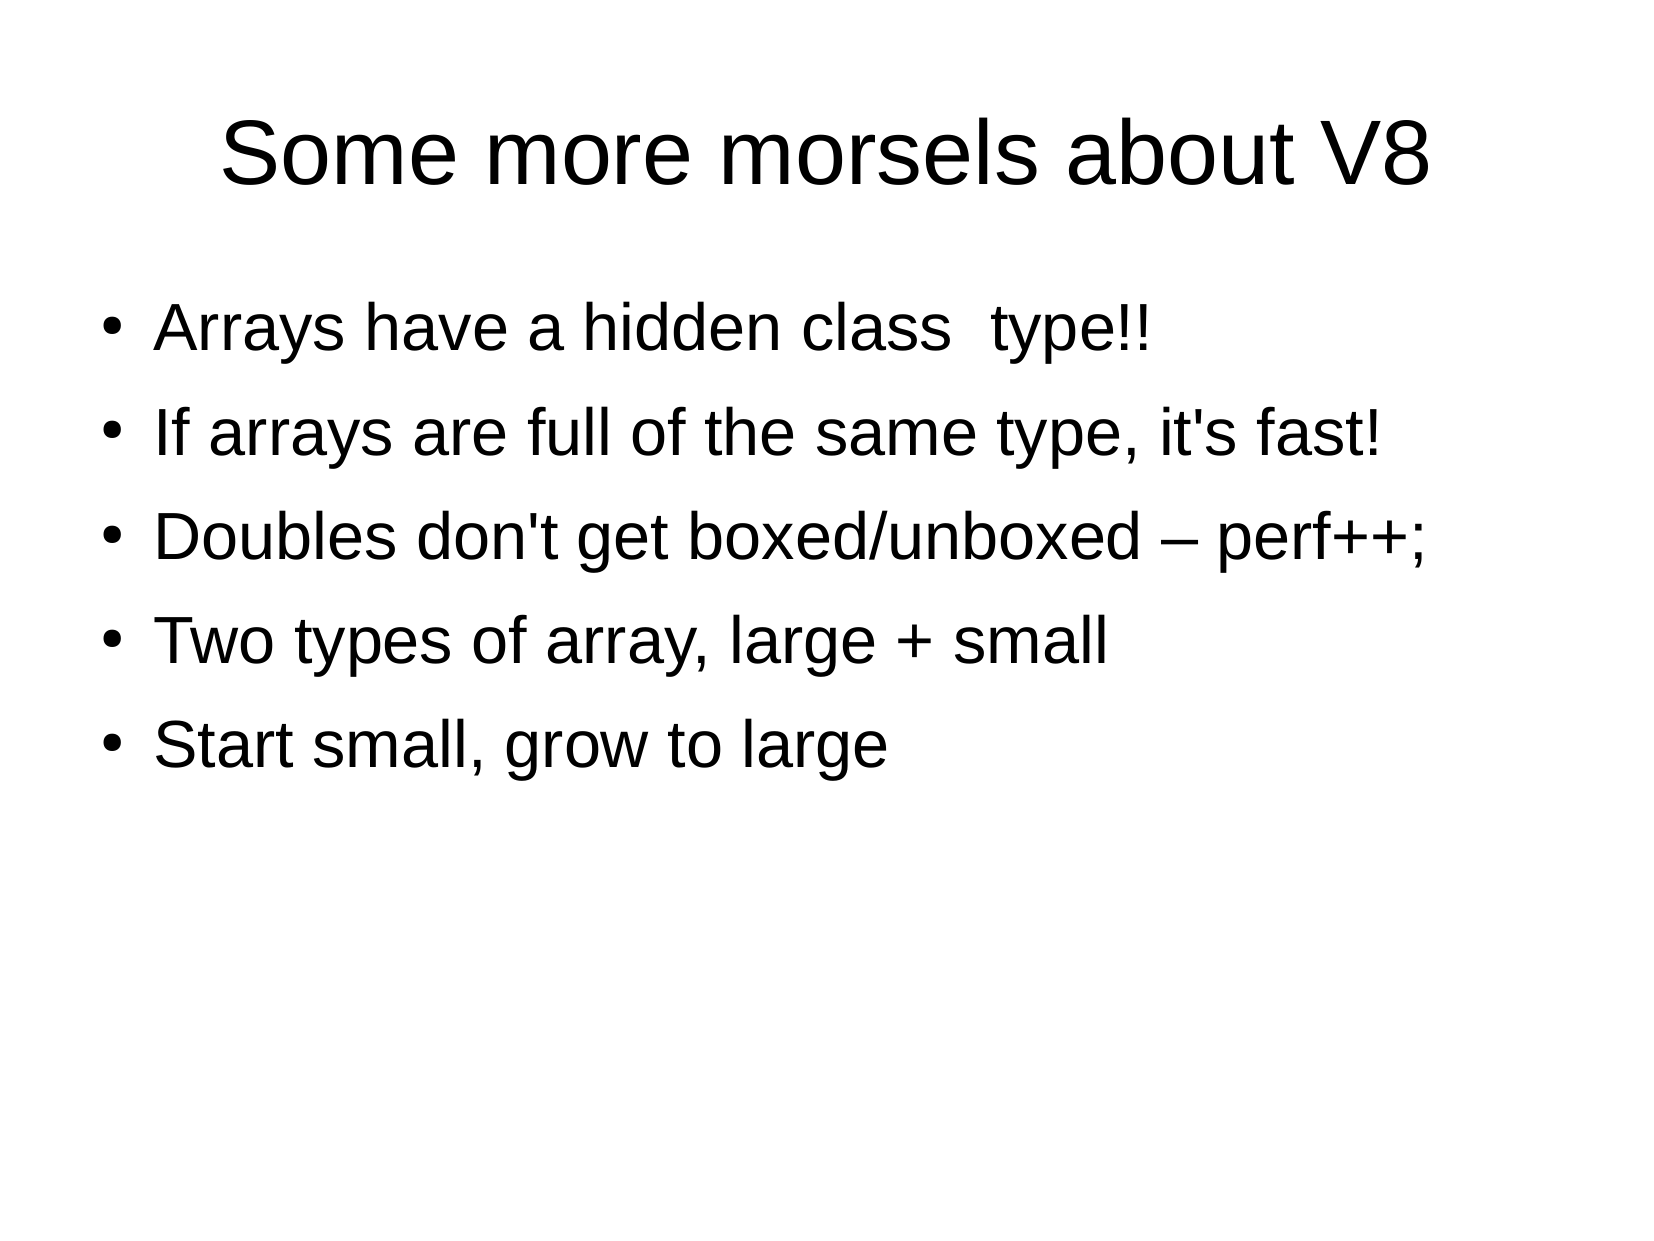

# Some more morsels about V8
Arrays have a hidden class type!!
If arrays are full of the same type, it's fast!
Doubles don't get boxed/unboxed – perf++;
Two types of array, large + small
Start small, grow to large